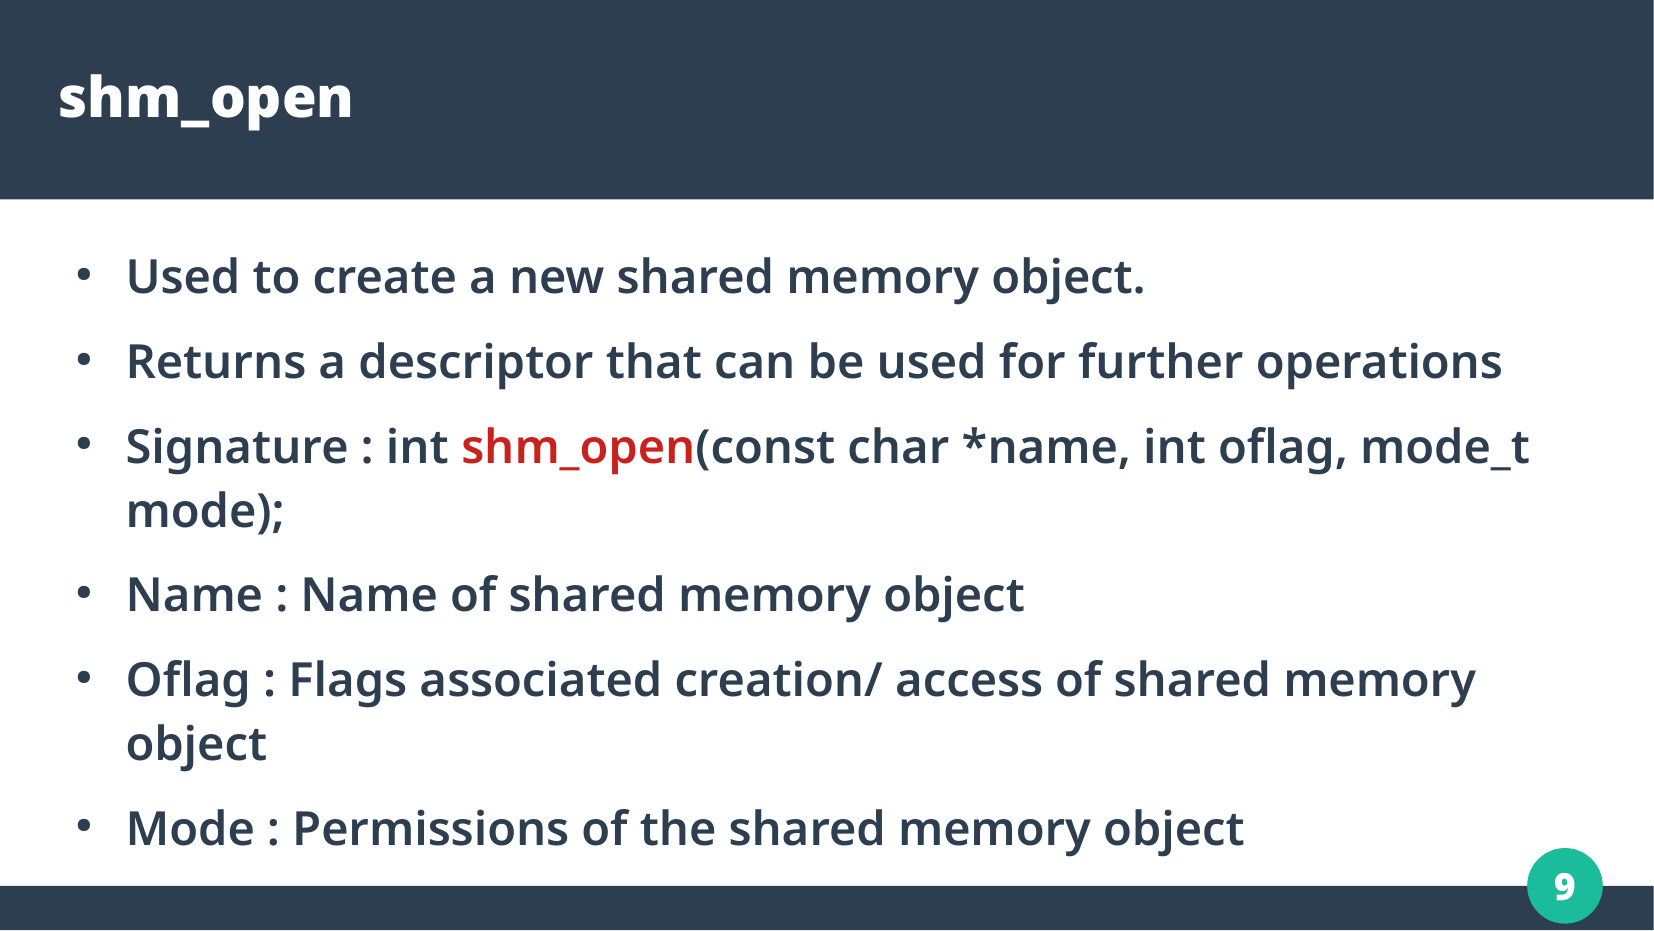

# shm_open
Used to create a new shared memory object.
Returns a descriptor that can be used for further operations
Signature : int shm_open(const char *name, int oflag, mode_t mode);
Name : Name of shared memory object
Oflag : Flags associated creation/ access of shared memory object
Mode : Permissions of the shared memory object